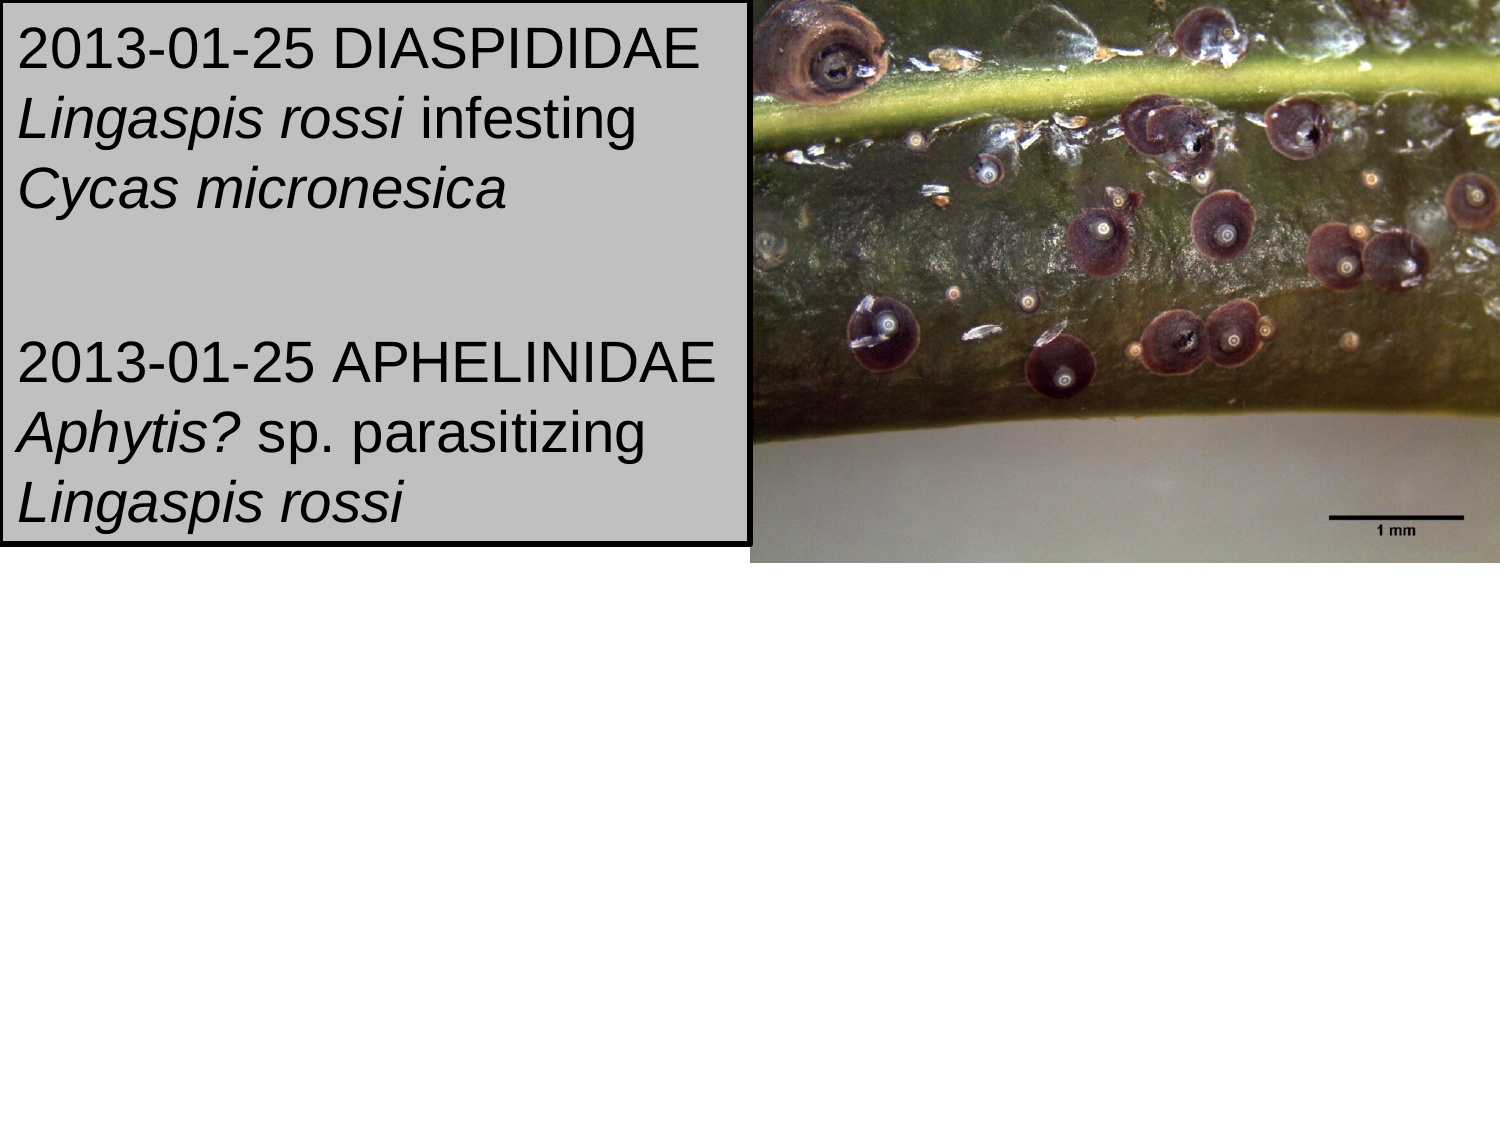

# 2013-01-25 DIASPIDIDAE Lingaspis rossi infesting Cycas micronesica
2013-01-25 APHELINIDAE
Aphytis? sp. parasitizing Lingaspis rossi